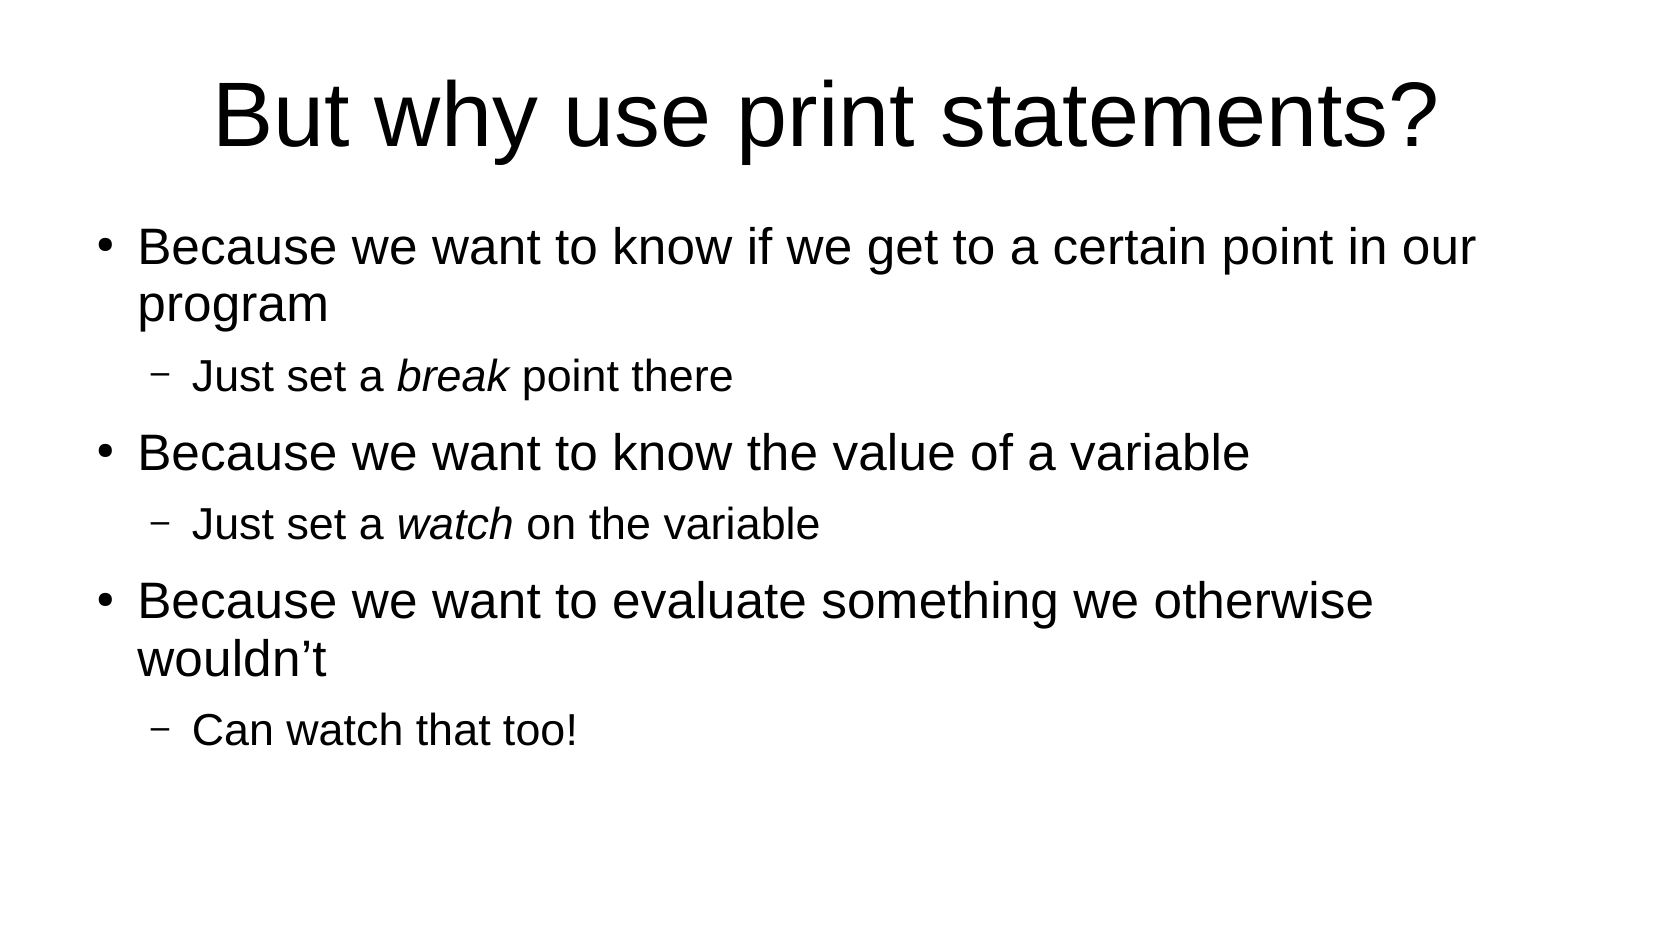

# But why use print statements?
Because we want to know if we get to a certain point in our program
Just set a break point there
Because we want to know the value of a variable
Just set a watch on the variable
Because we want to evaluate something we otherwise wouldn’t
Can watch that too!